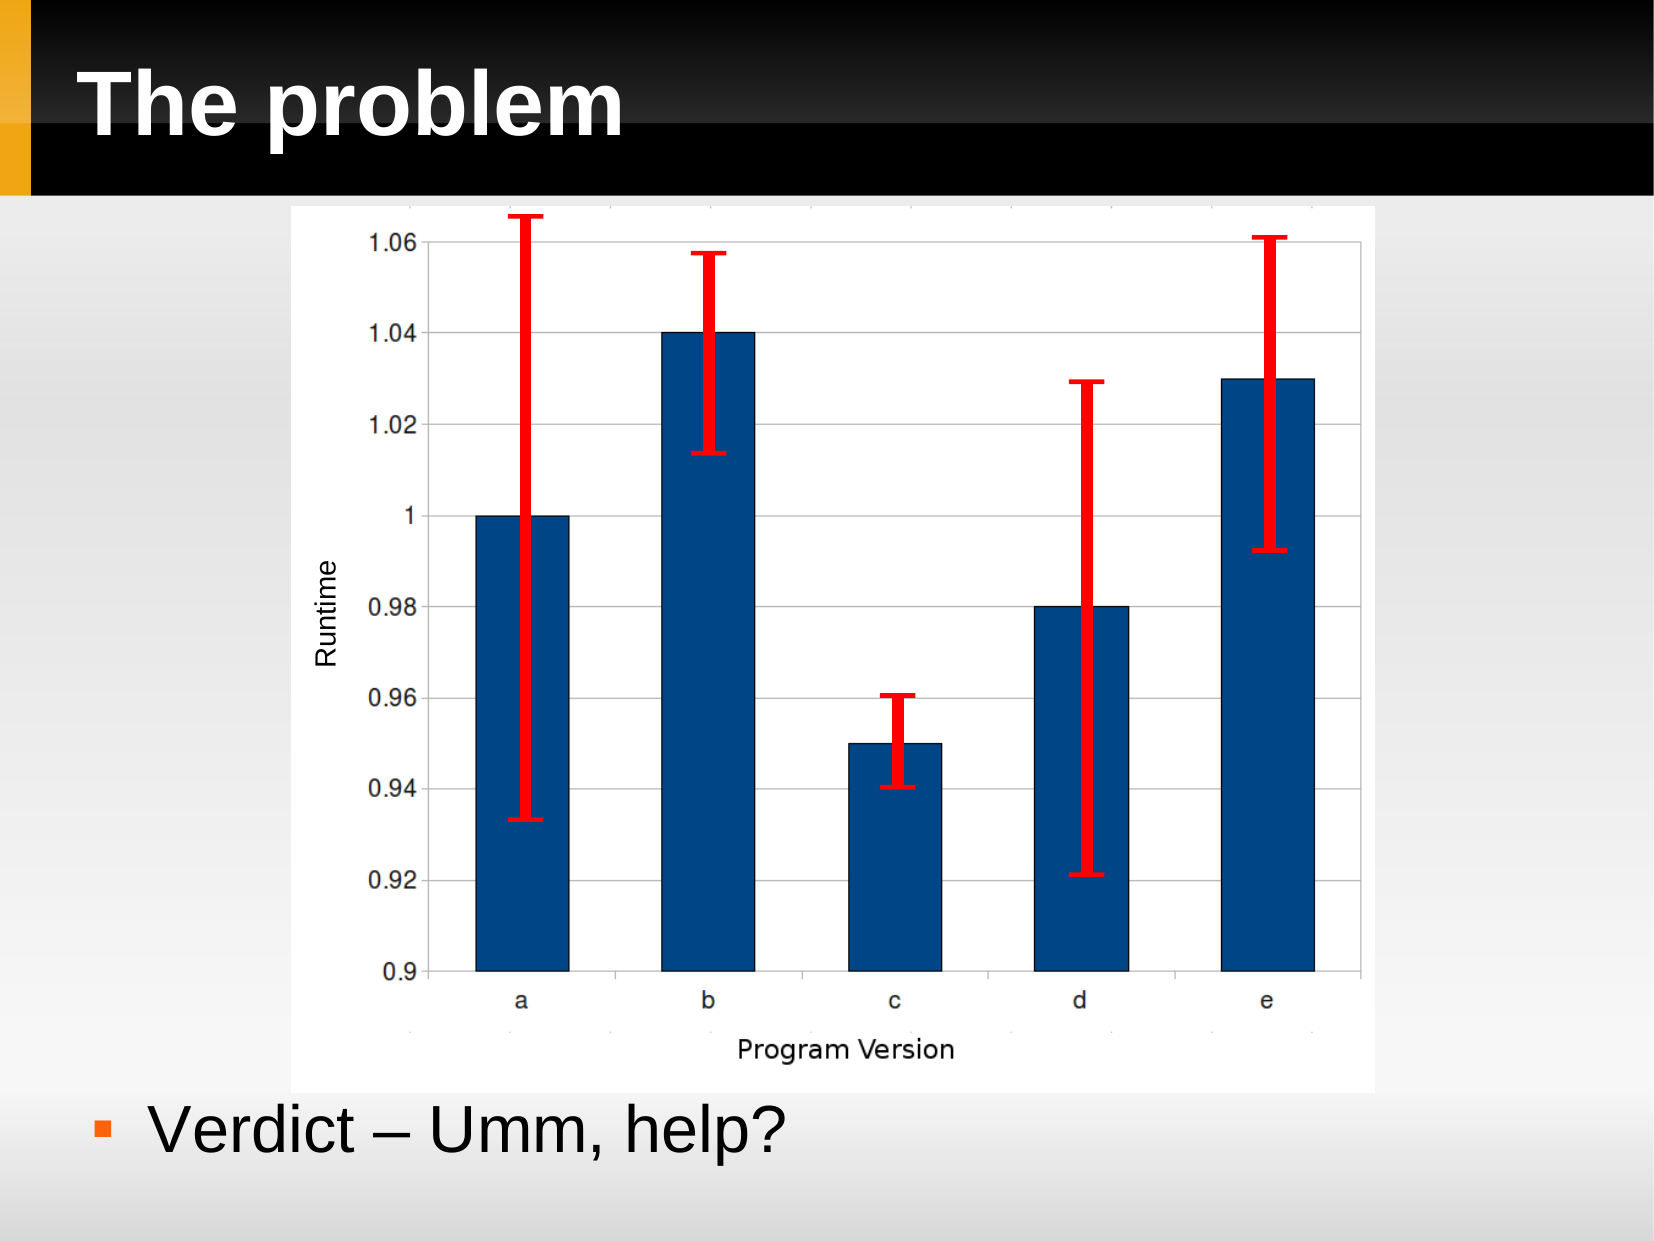

# The problem
Runtime
Verdict – Umm, help?